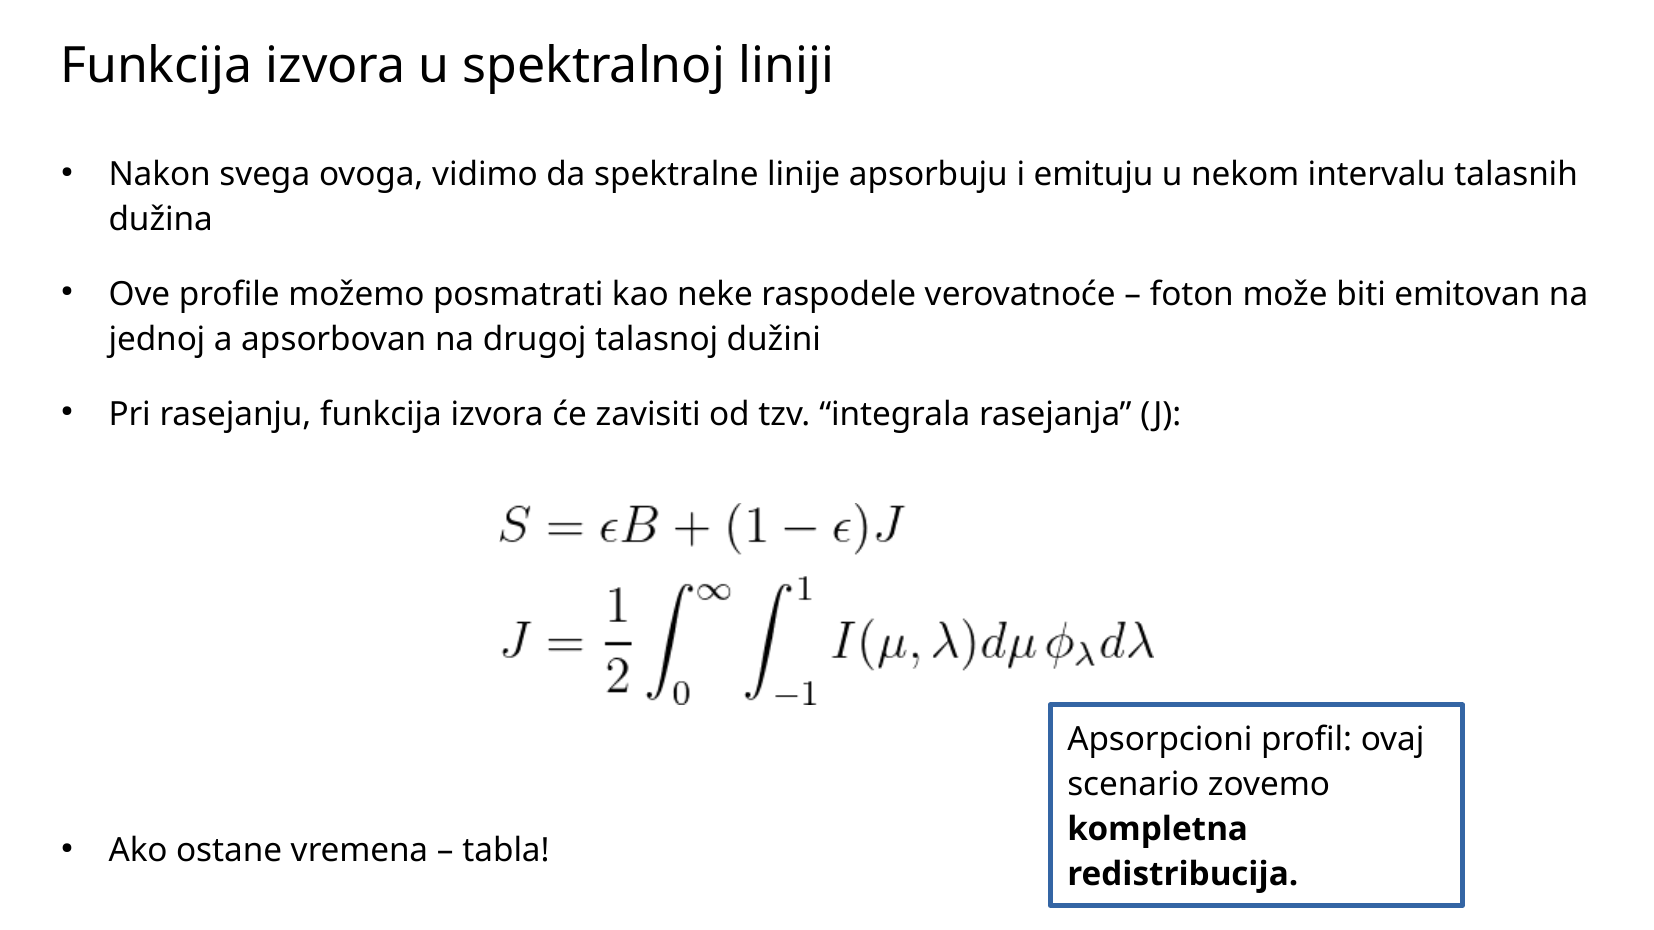

# Funkcija izvora u spektralnoj liniji
Nakon svega ovoga, vidimo da spektralne linije apsorbuju i emituju u nekom intervalu talasnih dužina
Ove profile možemo posmatrati kao neke raspodele verovatnoće – foton može biti emitovan na jednoj a apsorbovan na drugoj talasnoj dužini
Pri rasejanju, funkcija izvora će zavisiti od tzv. “integrala rasejanja” (J):
Ako ostane vremena – tabla!
Apsorpcioni profil: ovaj scenario zovemo kompletna redistribucija.